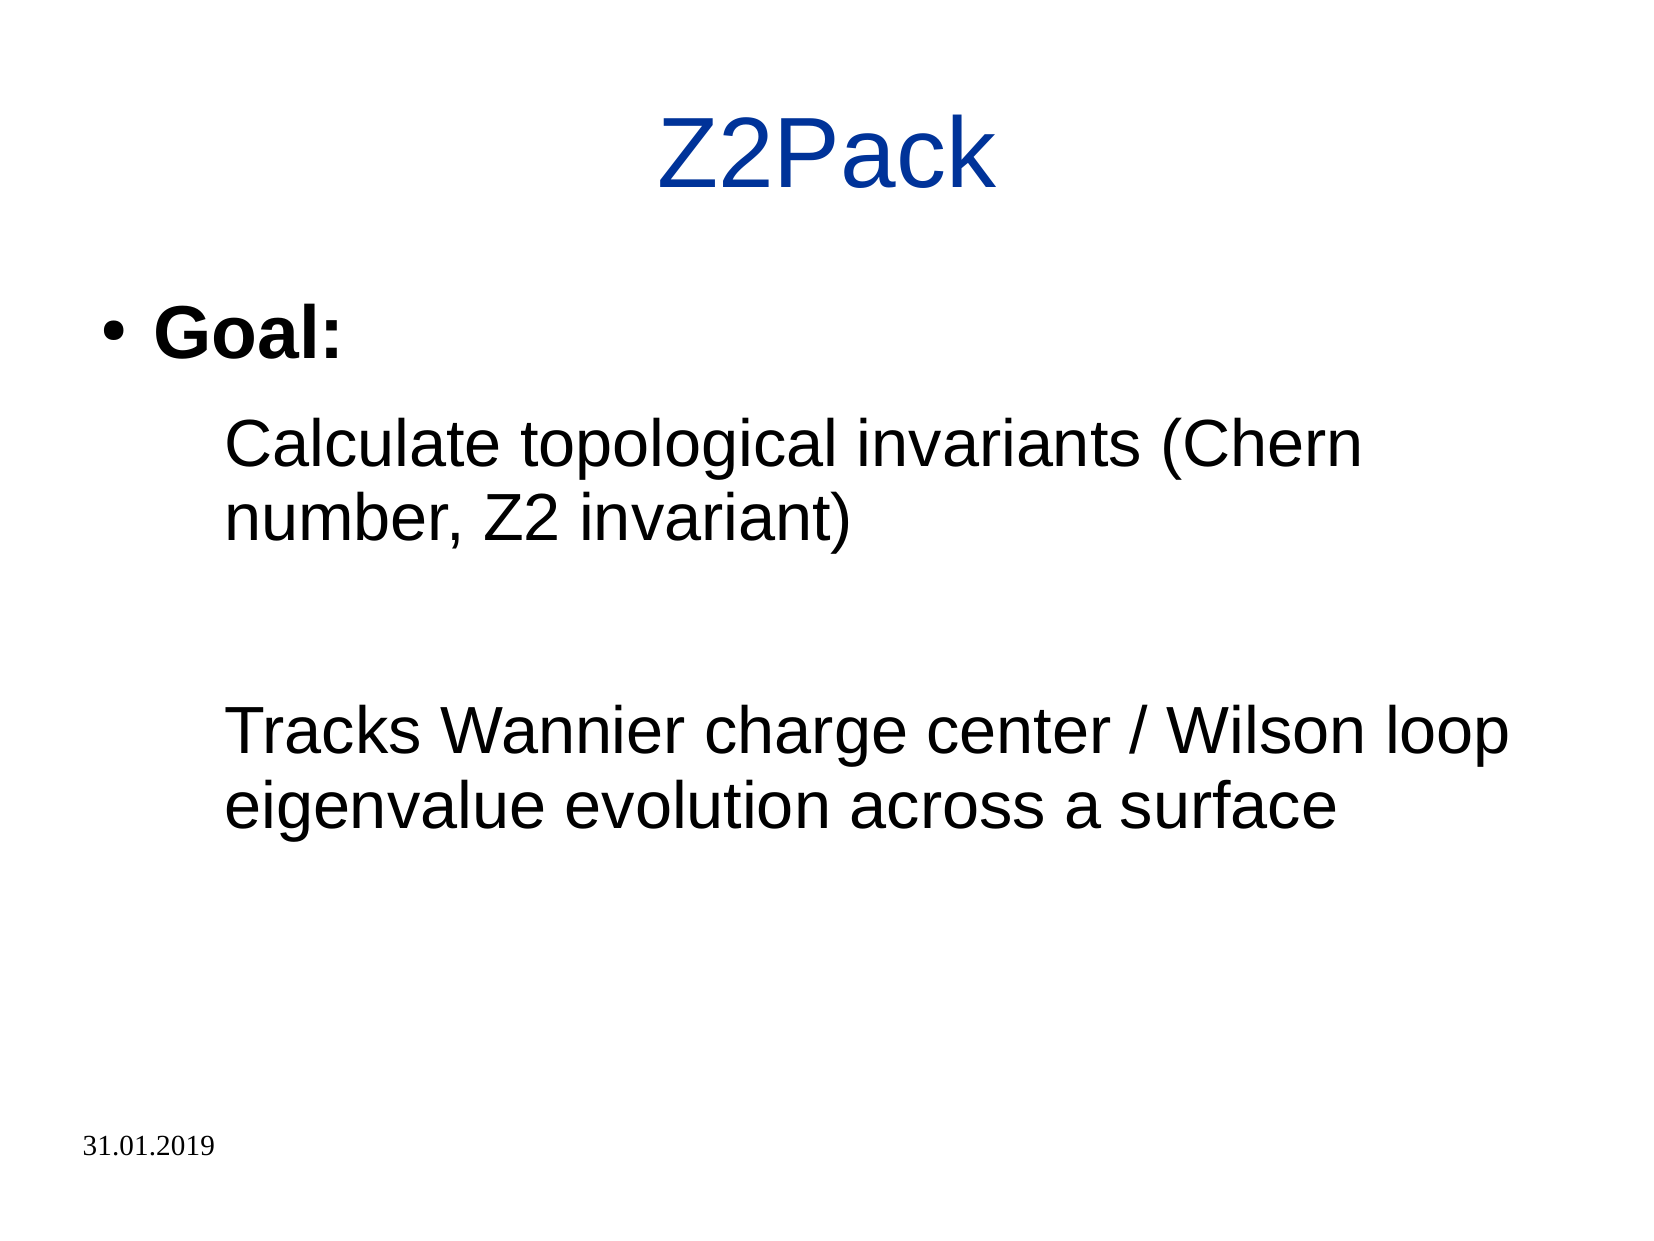

# Z2Pack
Goal:
Calculate topological invariants (Chern number, Z2 invariant)
Tracks Wannier charge center / Wilson loop eigenvalue evolution across a surface